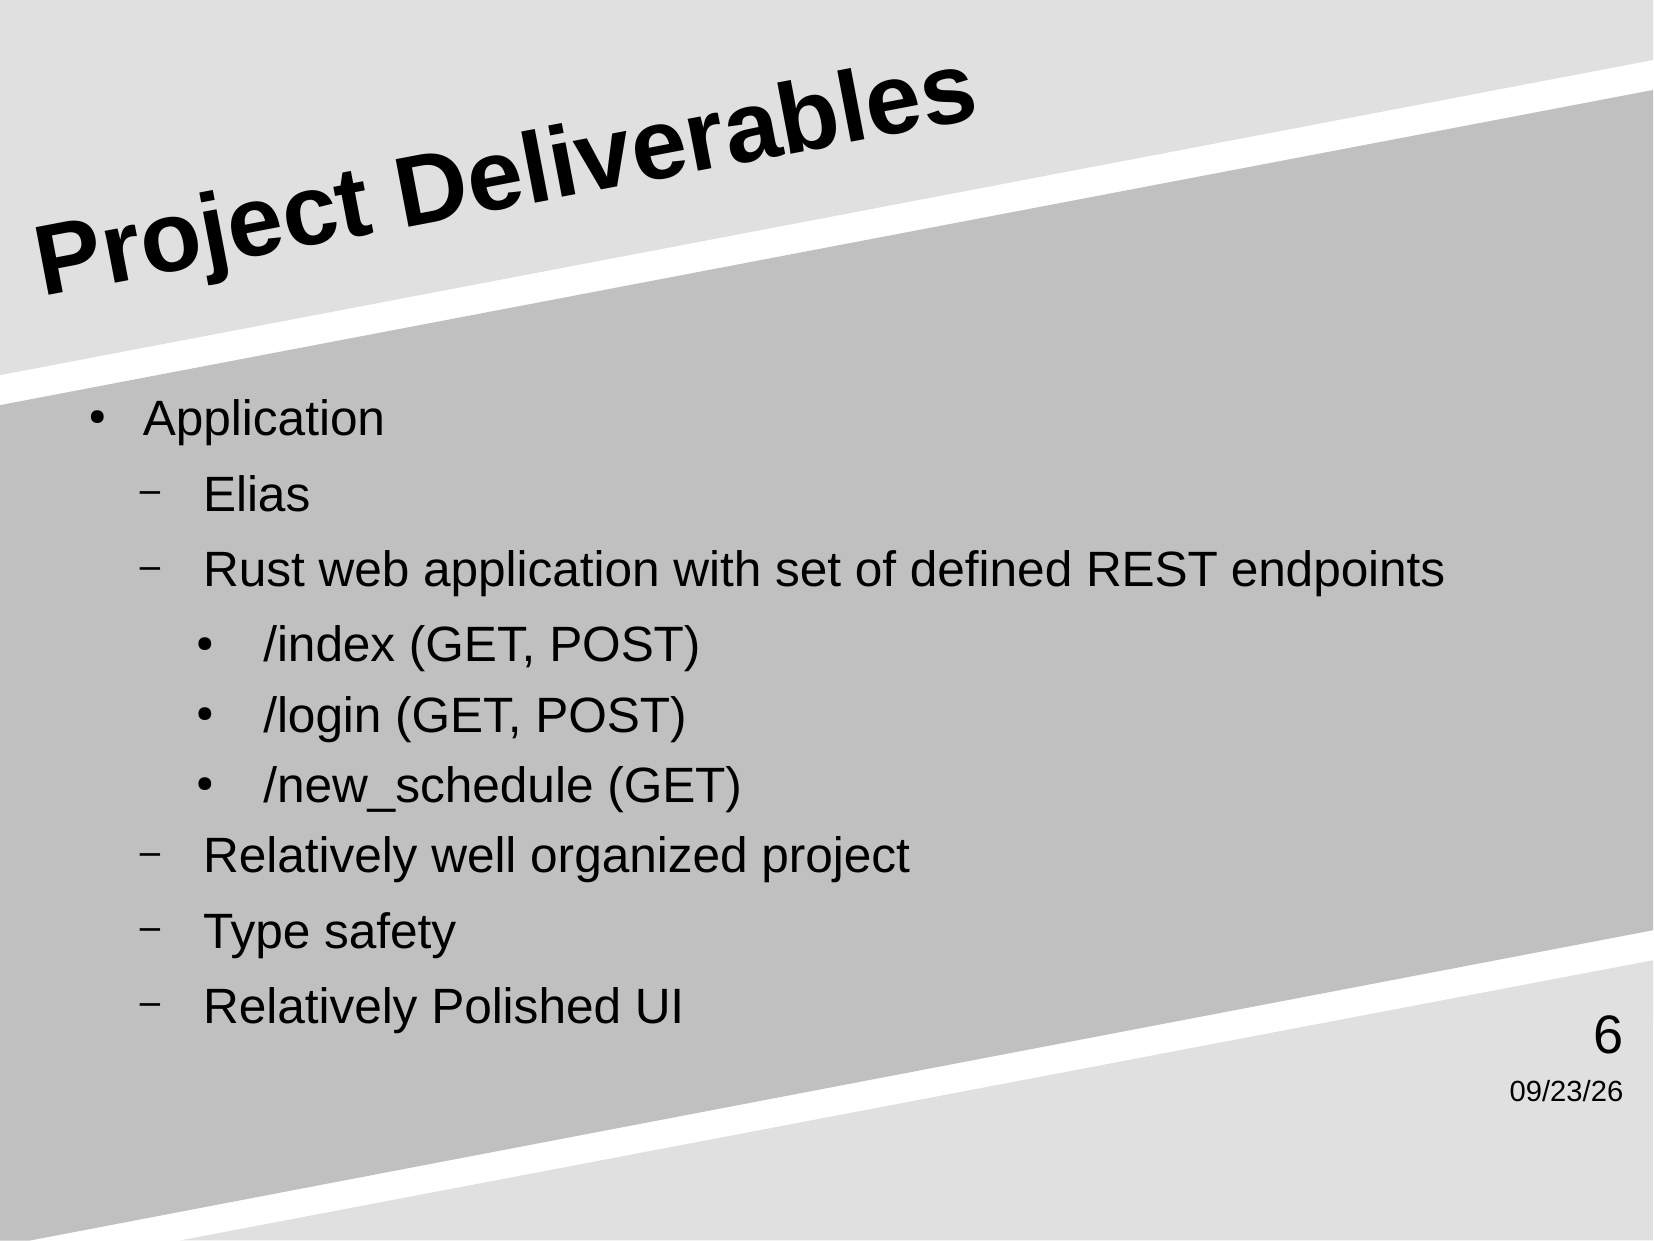

# Project Deliverables
Application
Elias
Rust web application with set of defined REST endpoints
/index (GET, POST)
/login (GET, POST)
/new_schedule (GET)
Relatively well organized project
Type safety
Relatively Polished UI
6